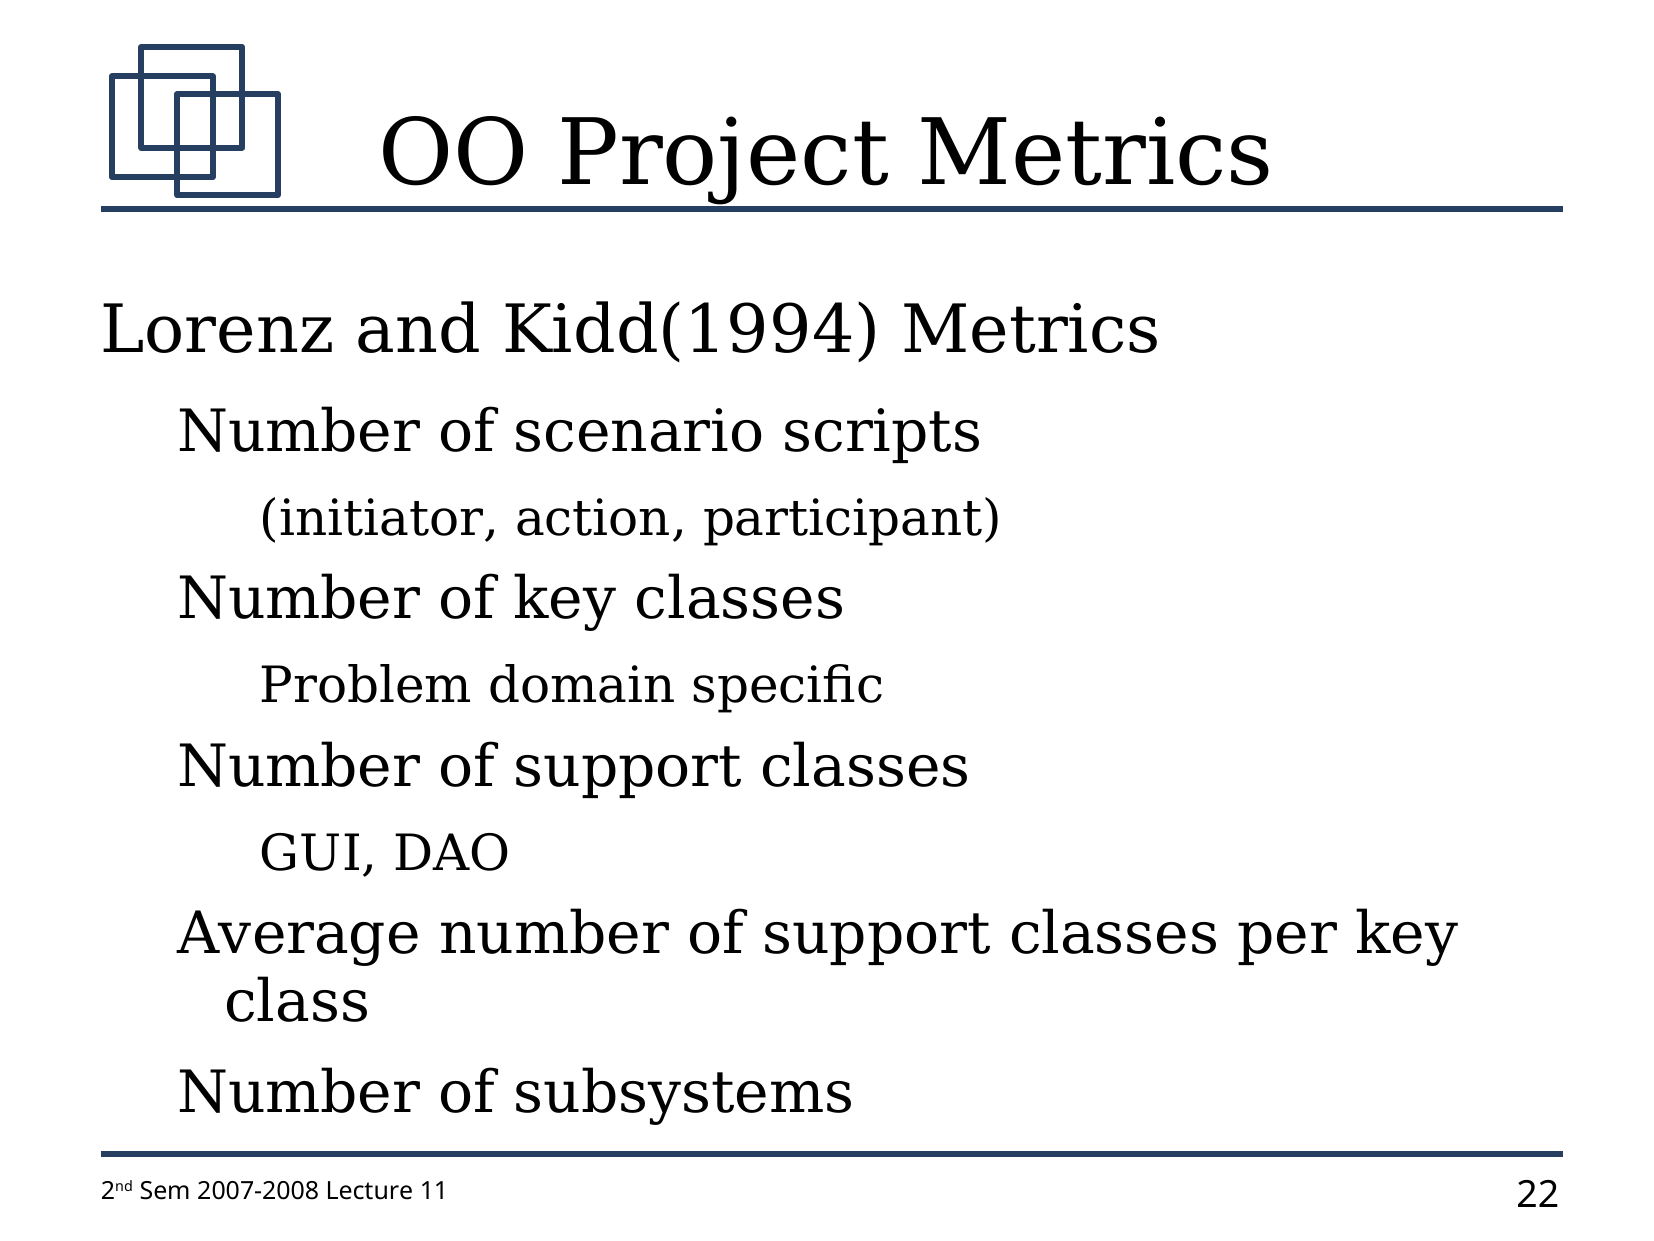

# OO Project Metrics
Lorenz and Kidd(1994) Metrics
Number of scenario scripts
(initiator, action, participant)
Number of key classes
Problem domain specific
Number of support classes
GUI, DAO
Average number of support classes per key class
Number of subsystems